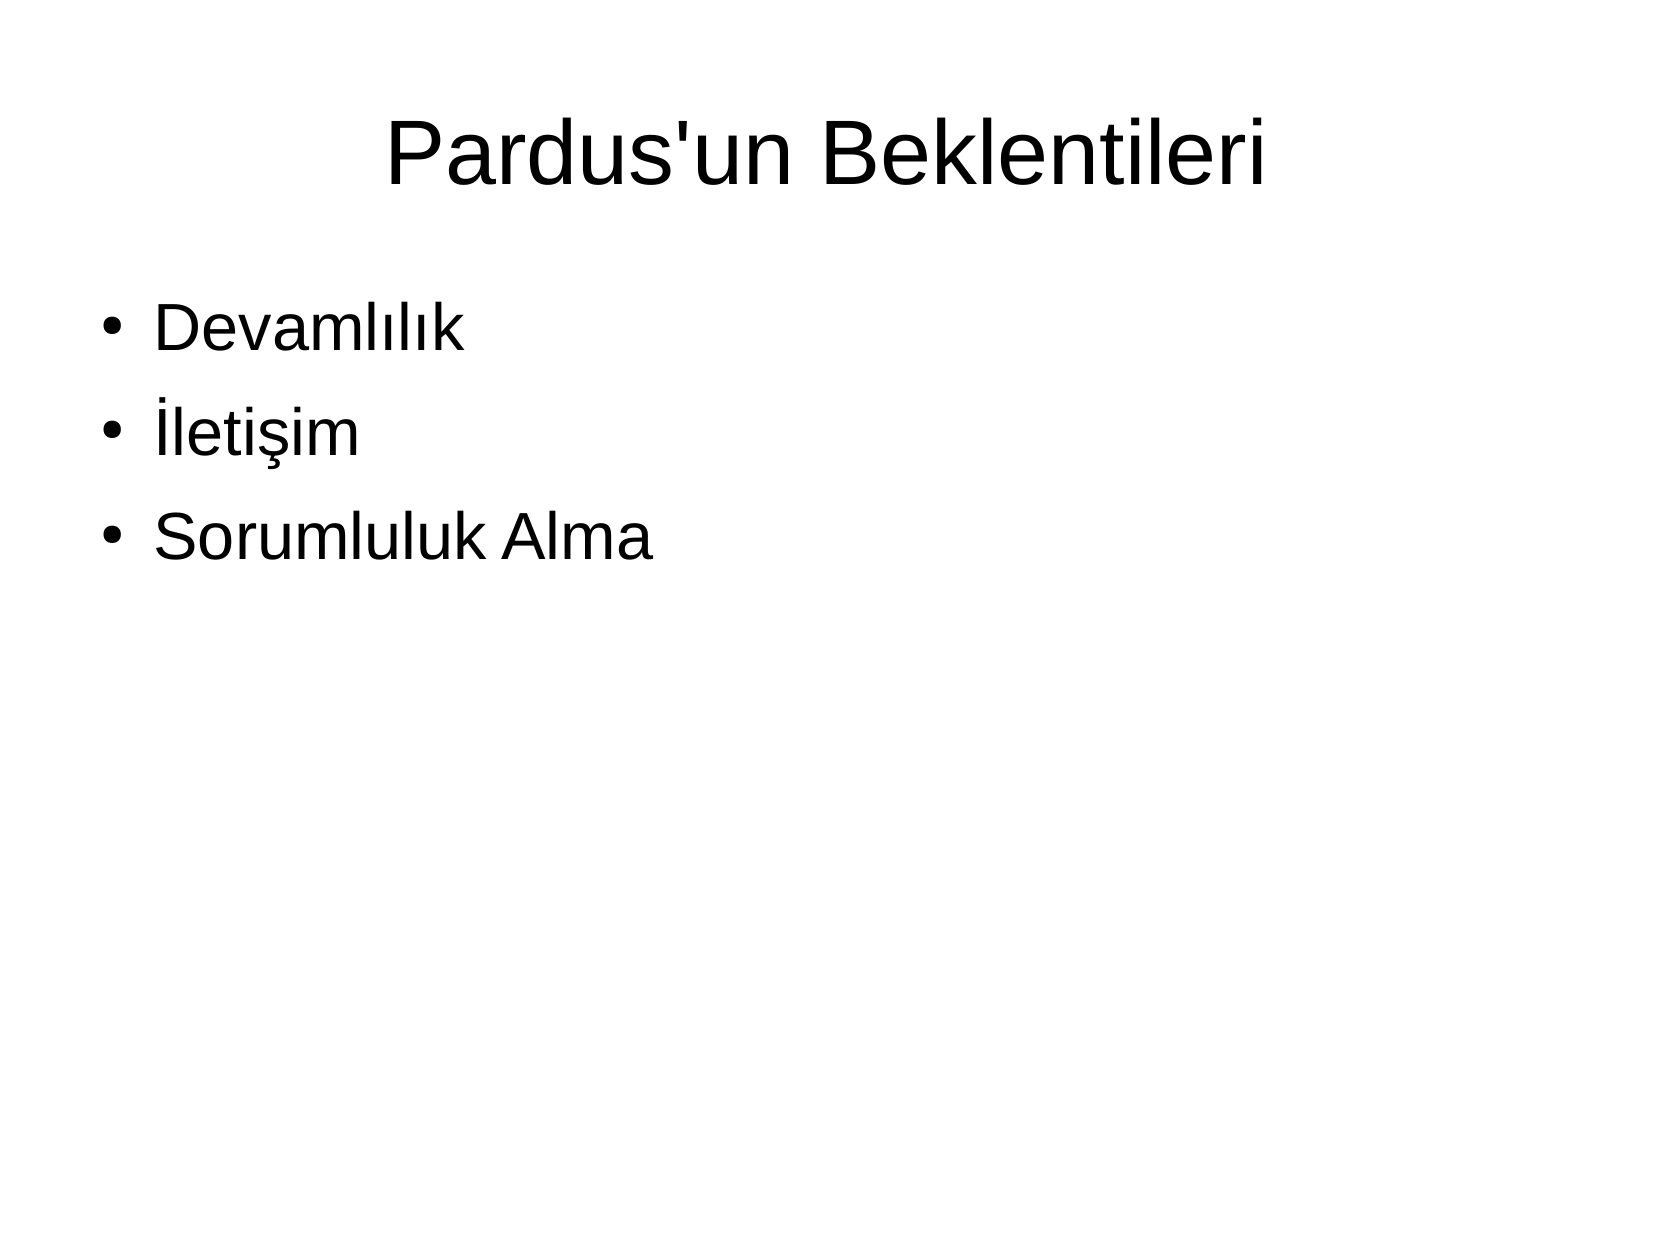

# Pardus'un Beklentileri
Devamlılık
İletişim
Sorumluluk Alma